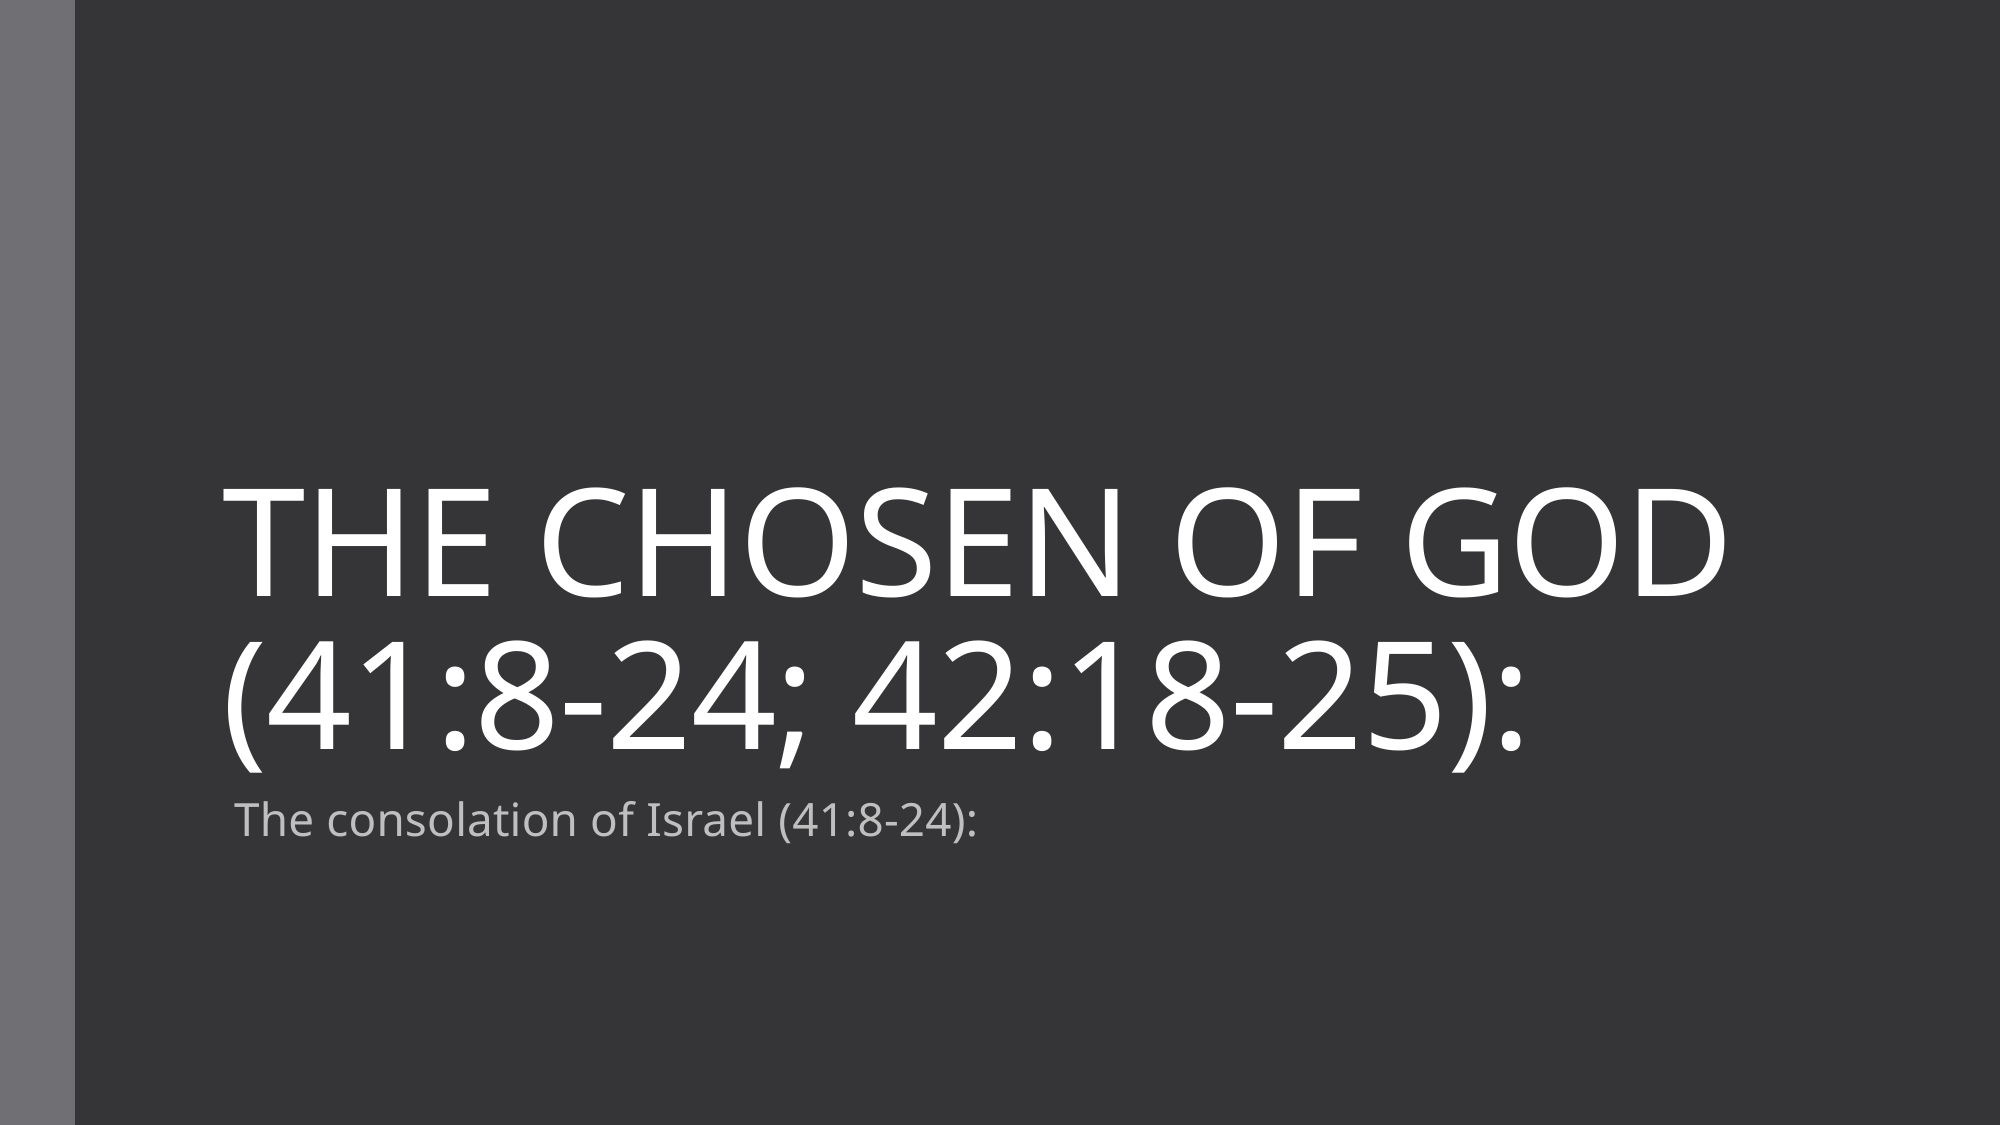

# THE CHOSEN OF GOD (41:8-24; 42:18-25):
 The consolation of Israel (41:8-24):